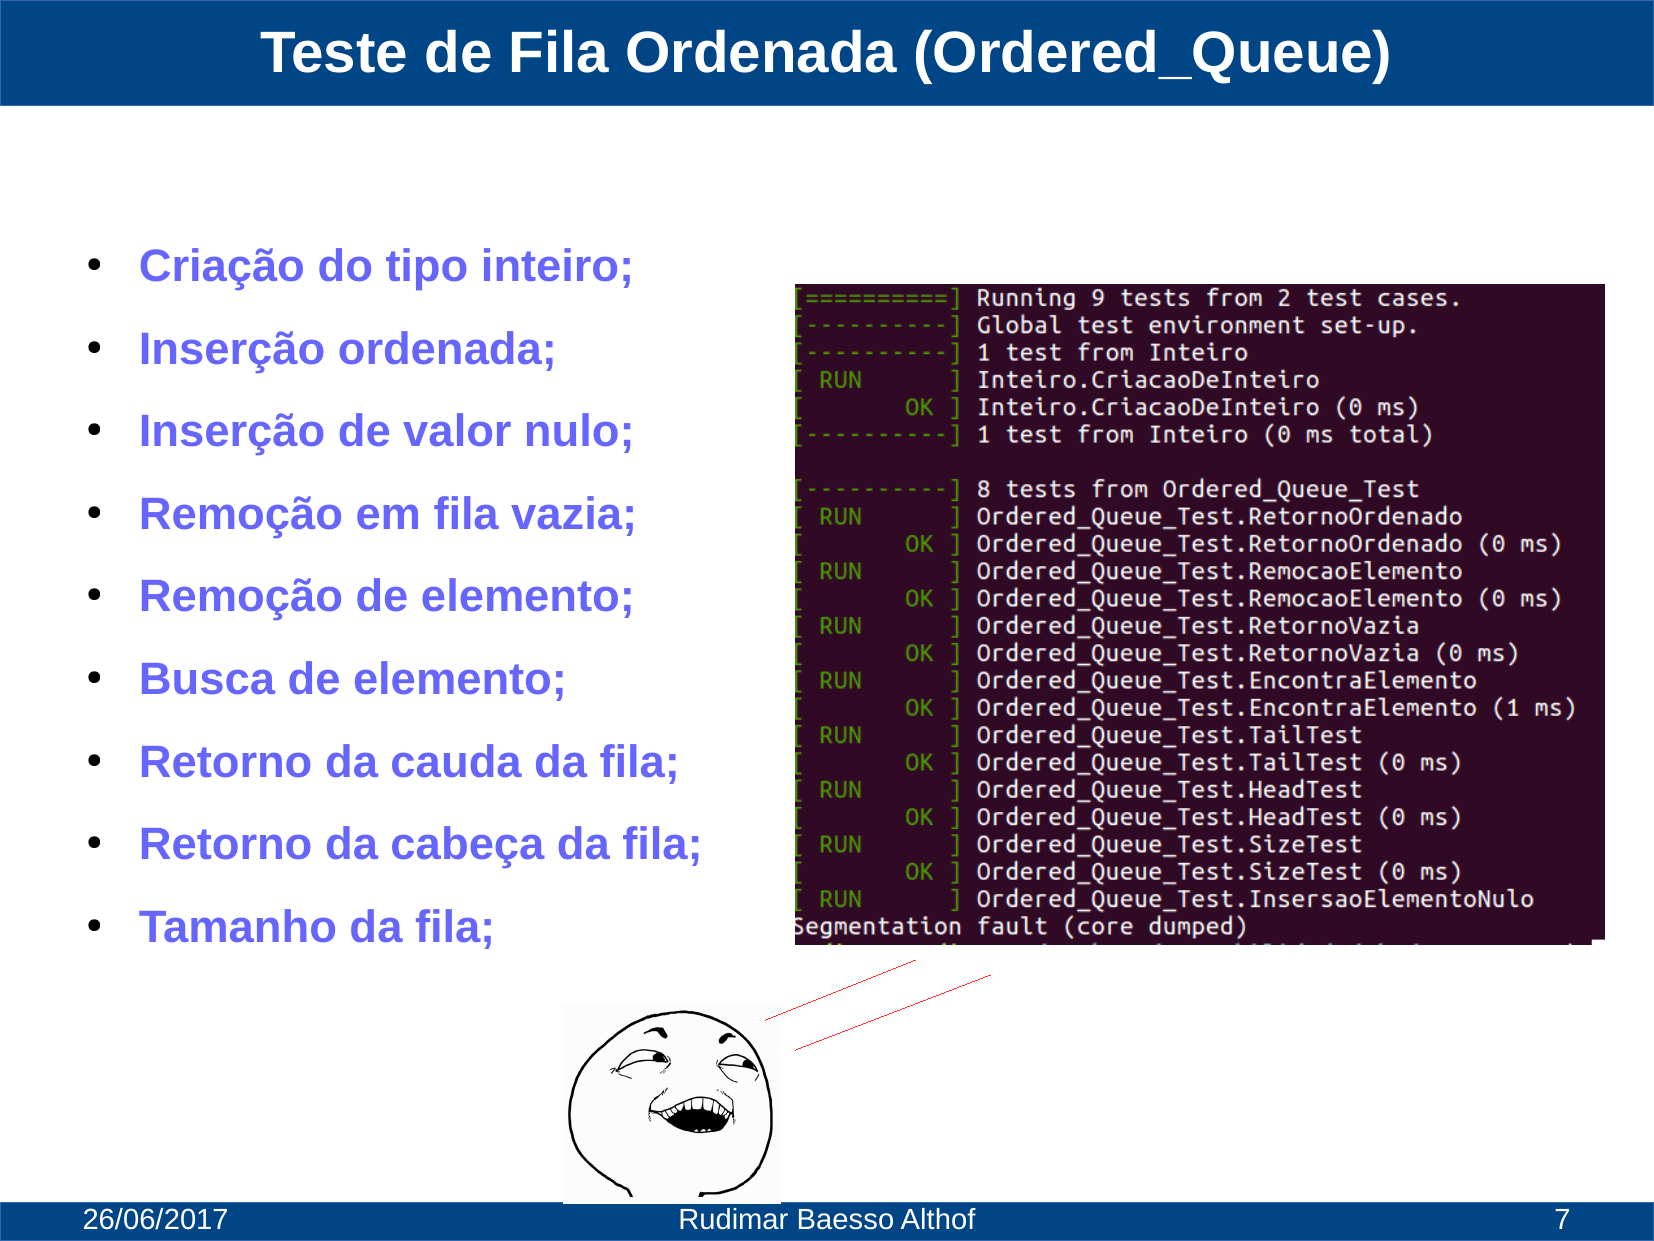

# Teste de Fila Ordenada (Ordered_Queue)
Criação do tipo inteiro;
Inserção ordenada;
Inserção de valor nulo;
Remoção em fila vazia;
Remoção de elemento;
Busca de elemento;
Retorno da cauda da fila;
Retorno da cabeça da fila;
Tamanho da fila;
26/06/2017
Rudimar Baesso Althof
7